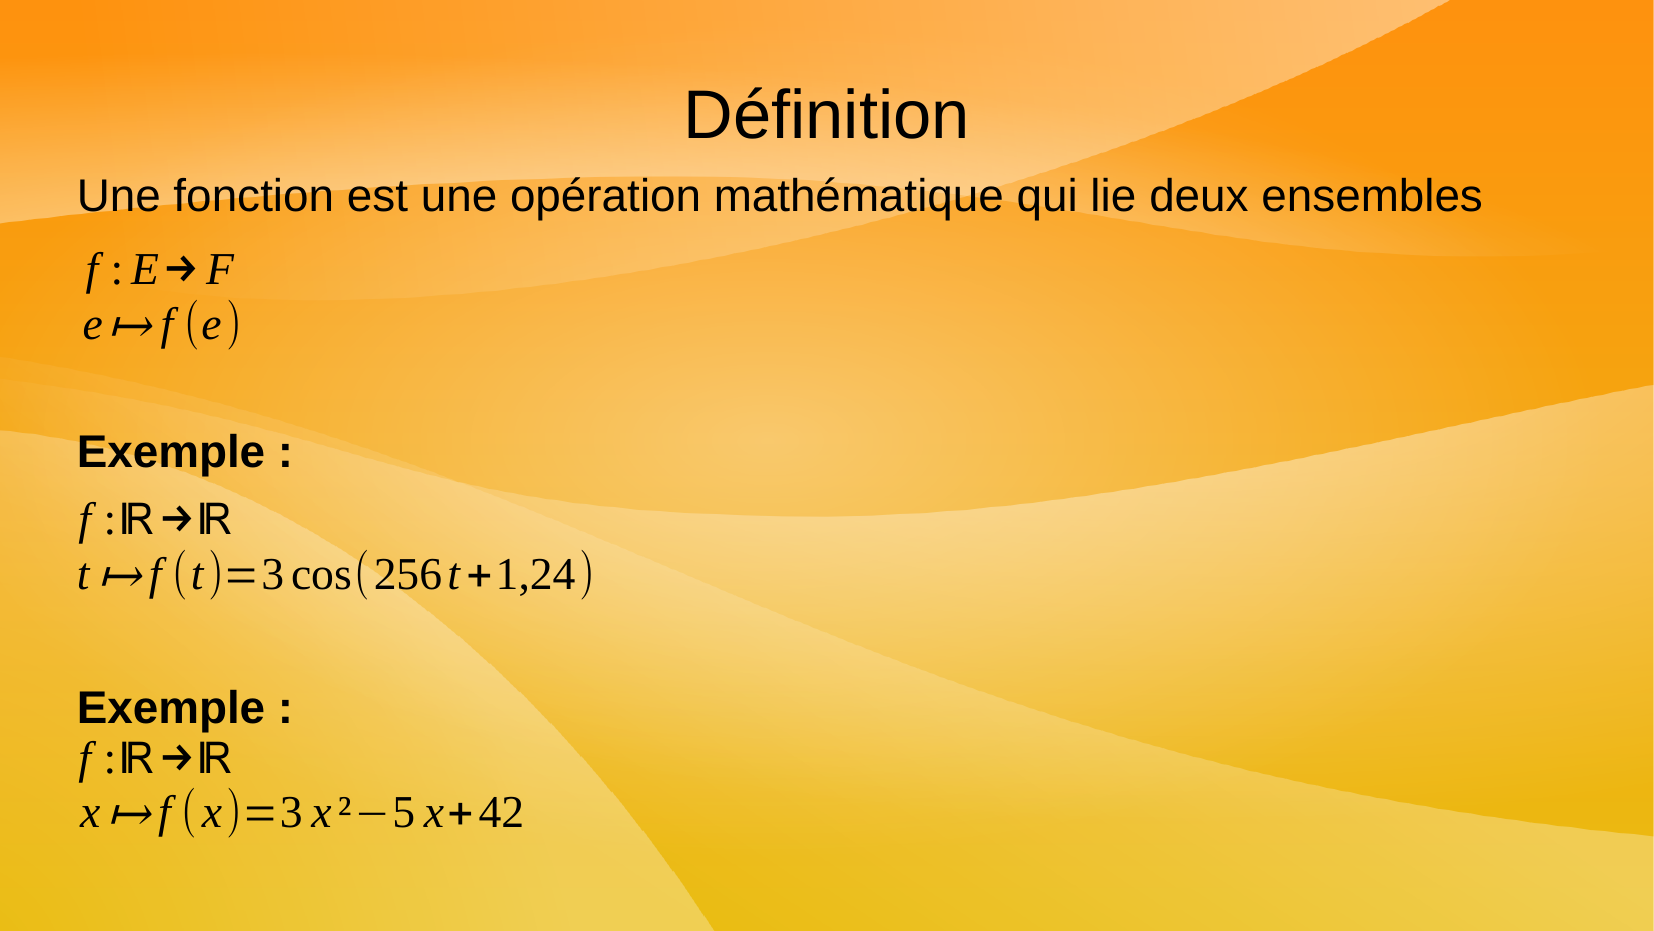

# Définition
Une fonction est une opération mathématique qui lie deux ensembles
Exemple :
Exemple :